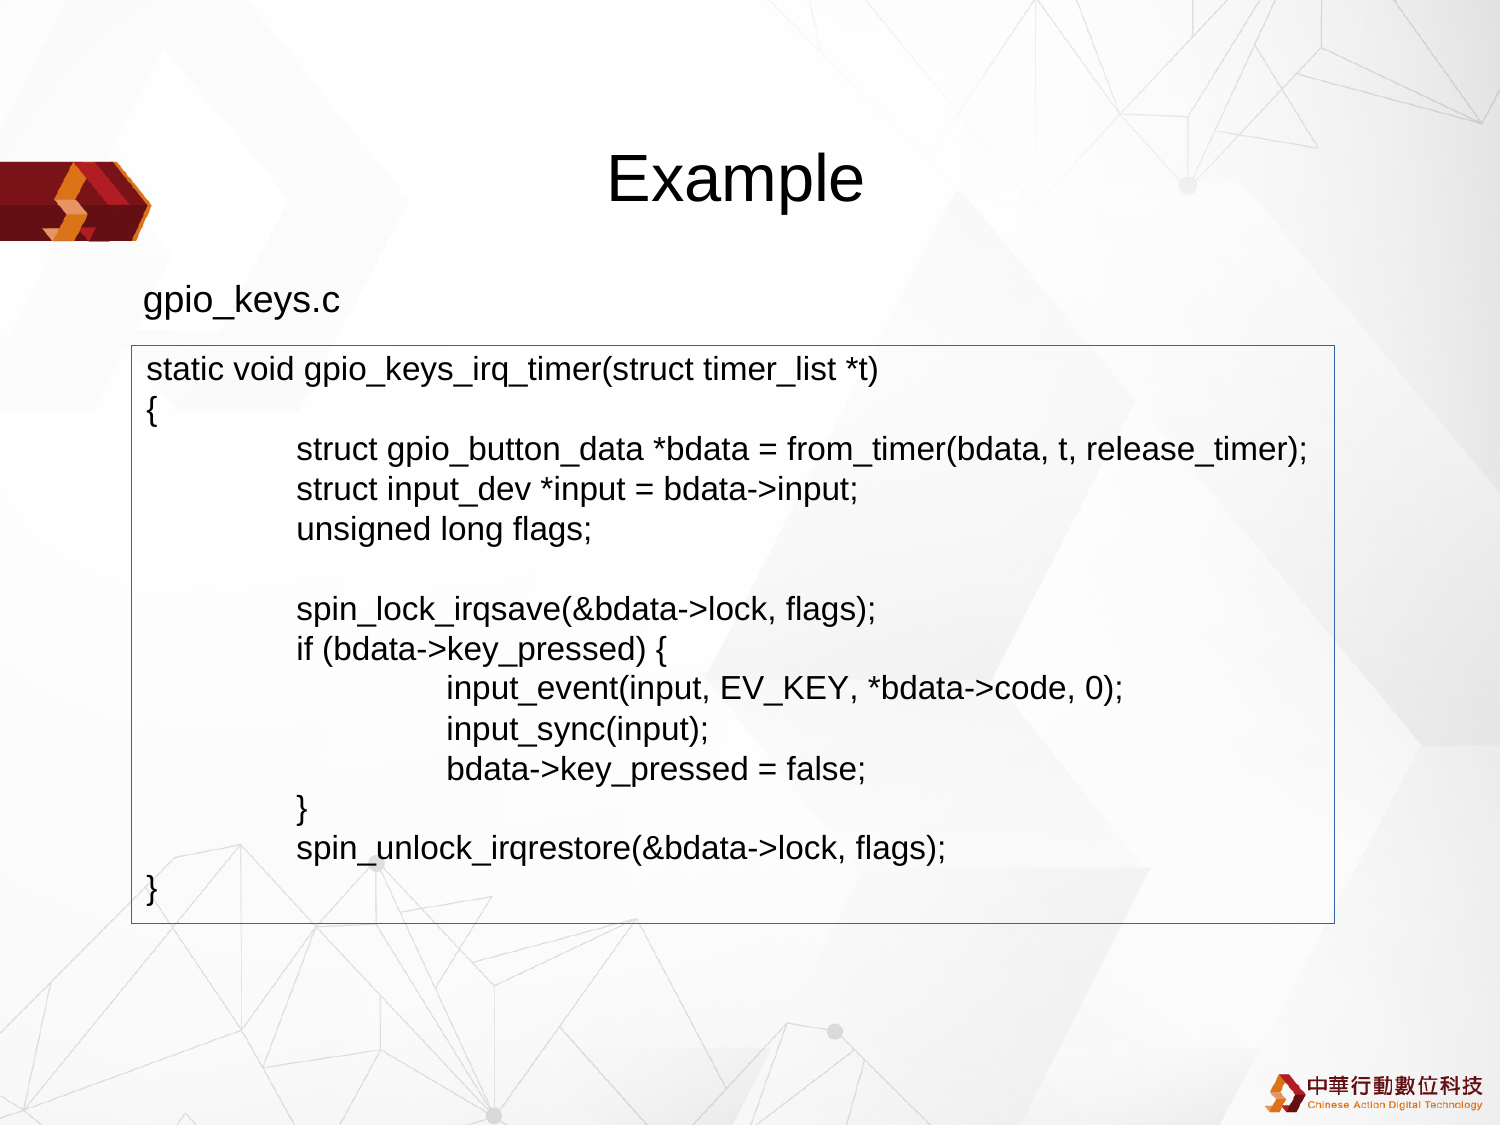

# Example
gpio_keys.c
static void gpio_keys_irq_timer(struct timer_list *t)
{
	struct gpio_button_data *bdata = from_timer(bdata, t, release_timer);
	struct input_dev *input = bdata->input;
	unsigned long flags;
	spin_lock_irqsave(&bdata->lock, flags);
	if (bdata->key_pressed) {
		input_event(input, EV_KEY, *bdata->code, 0);
		input_sync(input);
		bdata->key_pressed = false;
	}
	spin_unlock_irqrestore(&bdata->lock, flags);
}